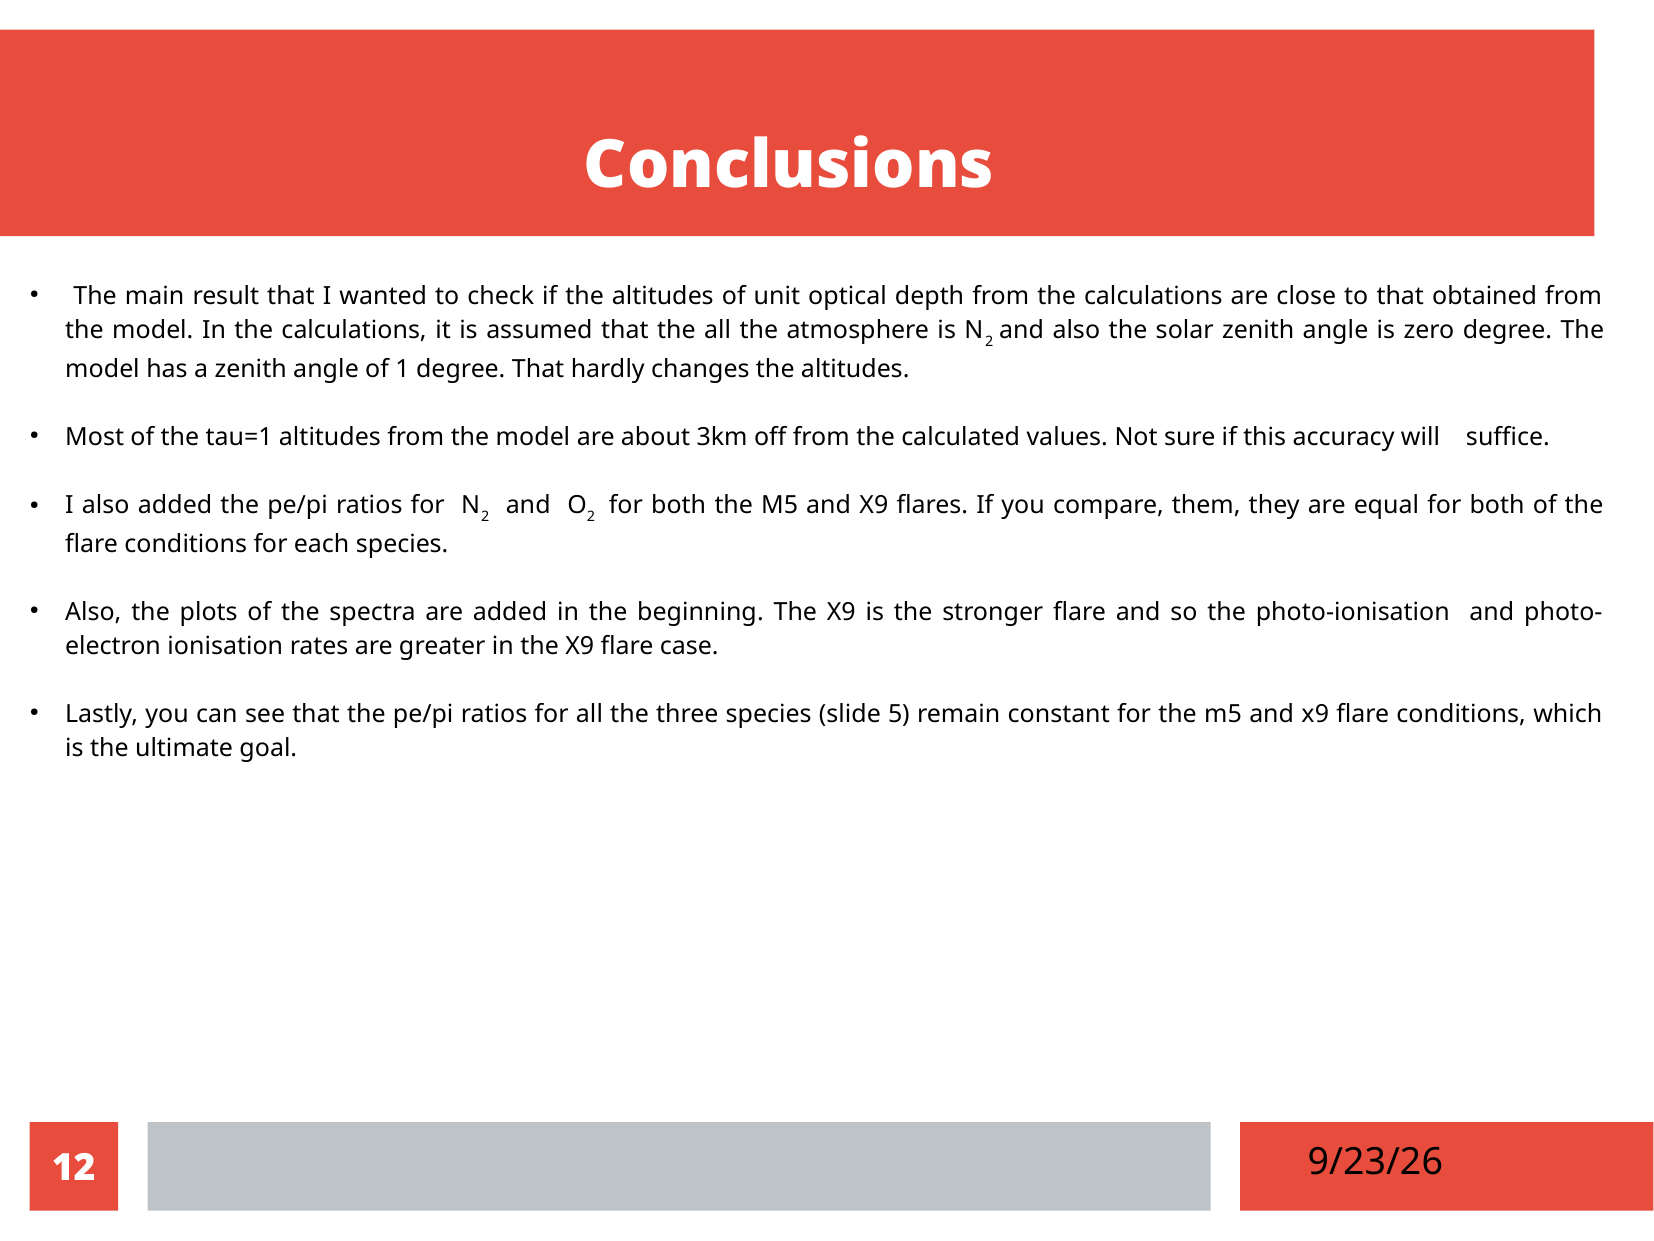

# Conclusions
 The main result that I wanted to check if the altitudes of unit optical depth from the calculations are close to that obtained from the model. In the calculations, it is assumed that the all the atmosphere is N2 and also the solar zenith angle is zero degree. The model has a zenith angle of 1 degree. That hardly changes the altitudes.
Most of the tau=1 altitudes from the model are about 3km off from the calculated values. Not sure if this accuracy will suffice.
I also added the pe/pi ratios for N2 and O2 for both the M5 and X9 flares. If you compare, them, they are equal for both of the flare conditions for each species.
Also, the plots of the spectra are added in the beginning. The X9 is the stronger flare and so the photo-ionisation and photo-electron ionisation rates are greater in the X9 flare case.
Lastly, you can see that the pe/pi ratios for all the three species (slide 5) remain constant for the m5 and x9 flare conditions, which is the ultimate goal.
12